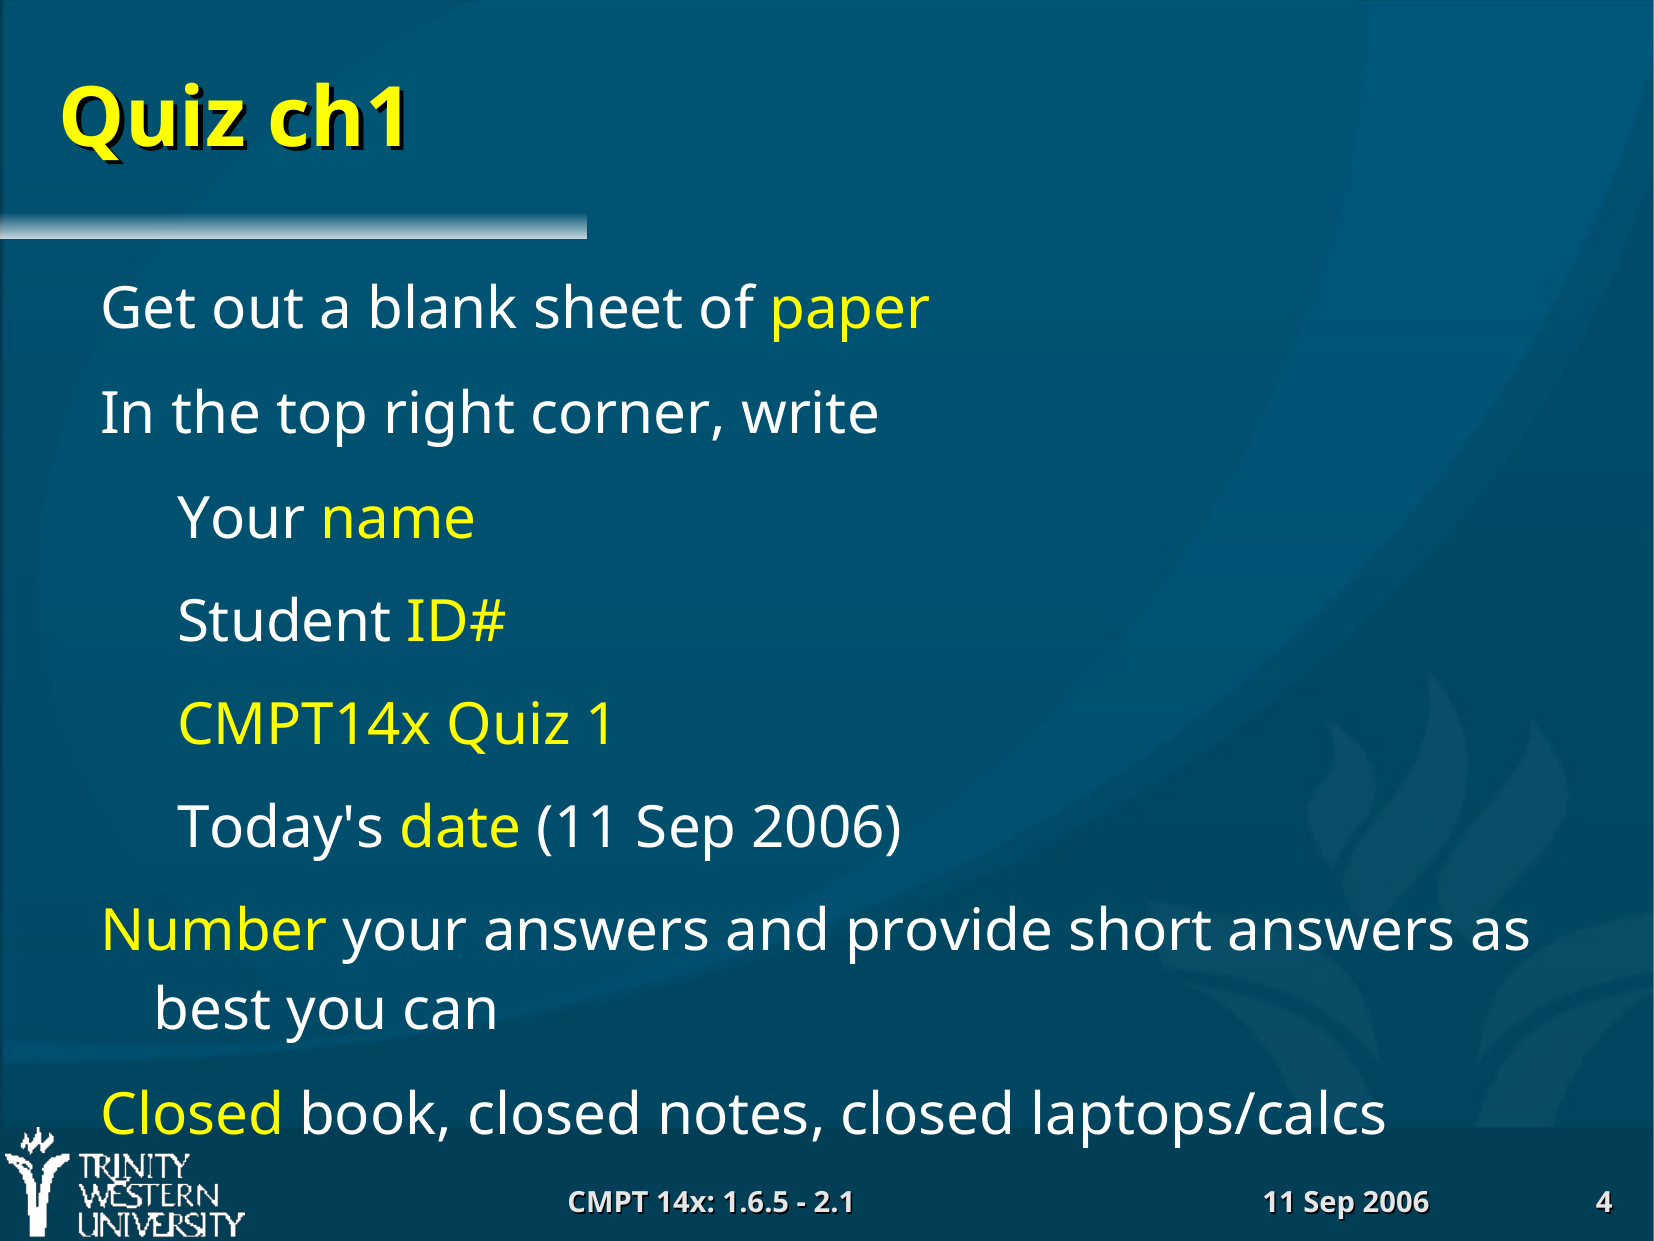

# Quiz ch1
Get out a blank sheet of paper
In the top right corner, write
Your name
Student ID#
CMPT14x Quiz 1
Today's date (11 Sep 2006)
Number your answers and provide short answers as best you can
Closed book, closed notes, closed laptops/calcs
CMPT 14x: 1.6.5 - 2.1
11 Sep 2006
4